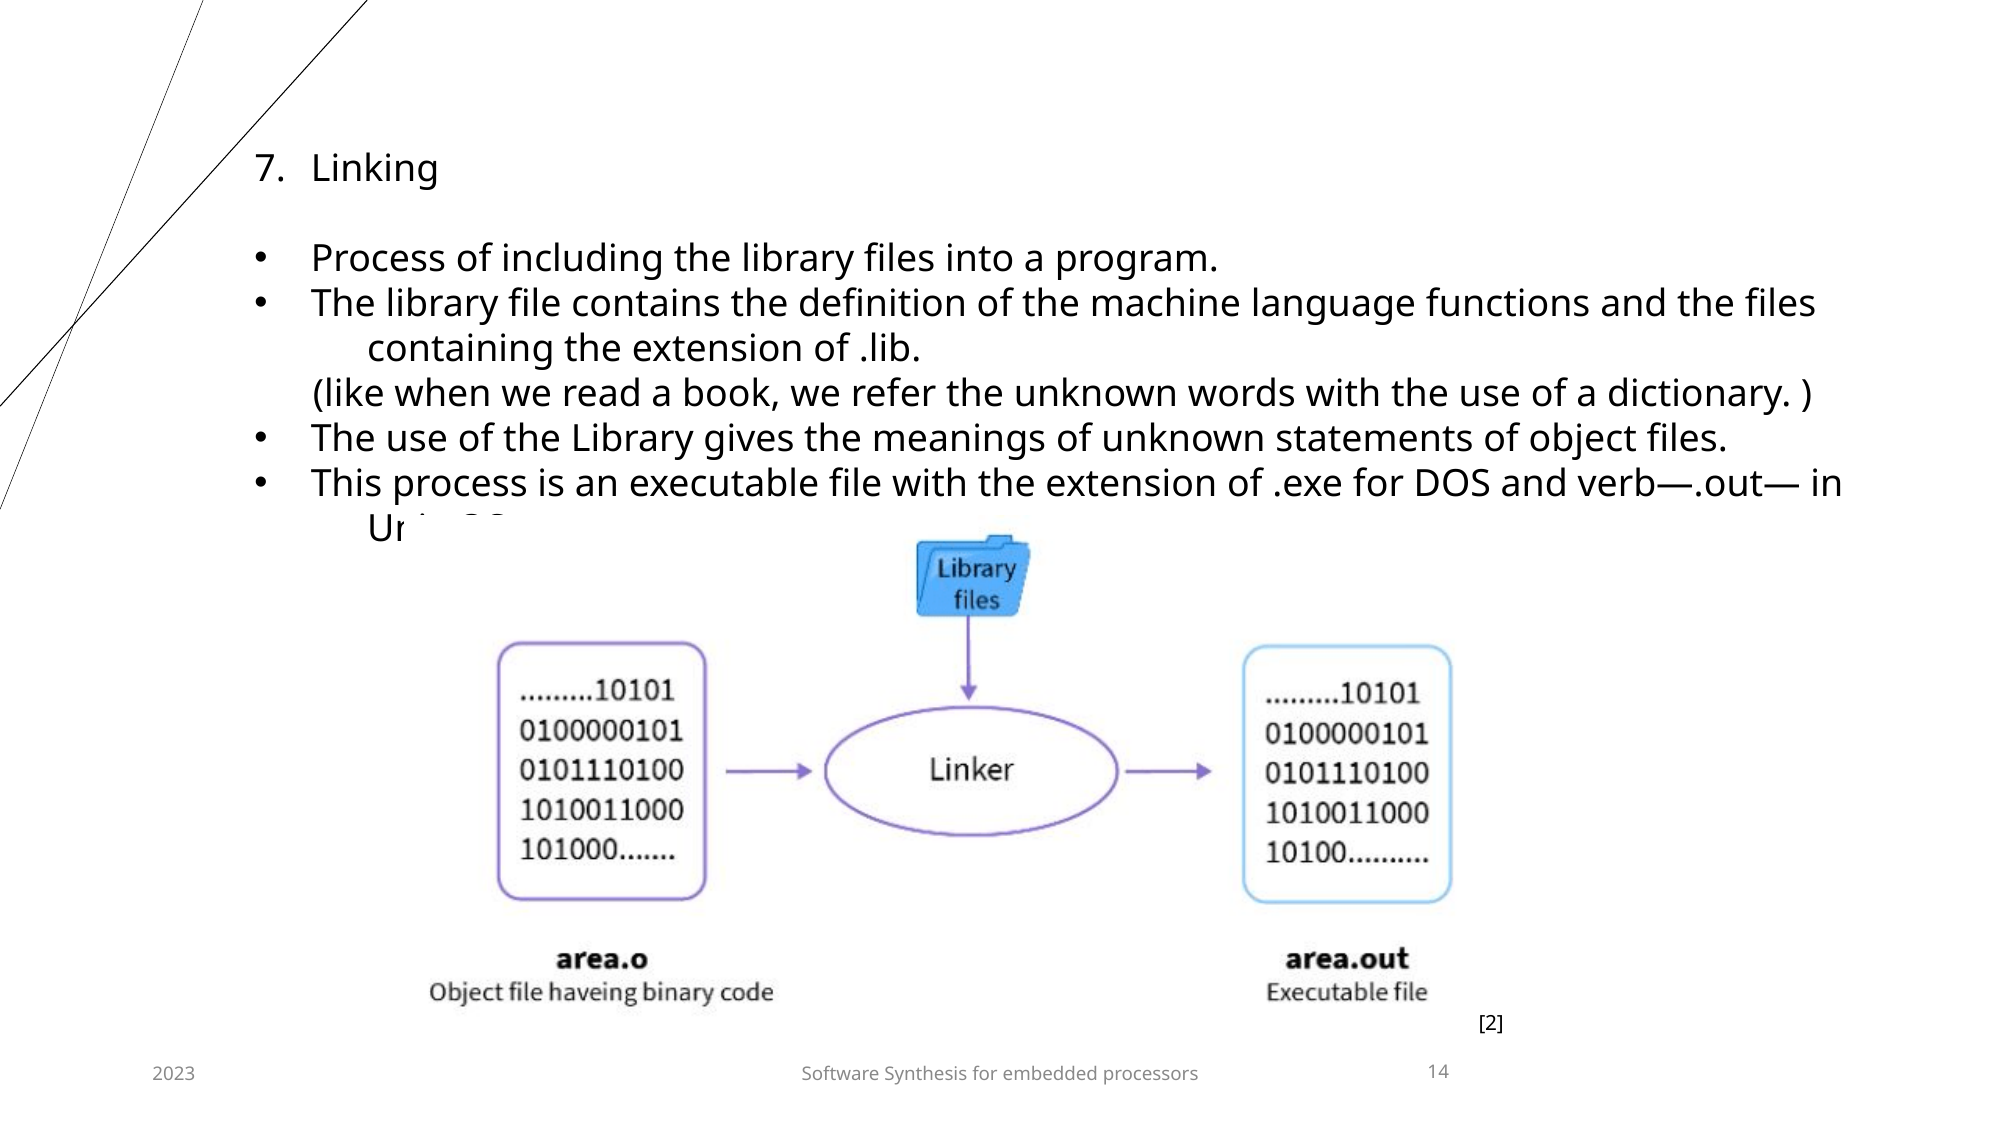

Linking
Process of including the library files into a program.
The library file contains the definition of the machine language functions and the files containing the extension of .lib.
 (like when we read a book, we refer the unknown words with the use of a dictionary. )
The use of the Library gives the meanings of unknown statements of object files.
This process is an executable file with the extension of .exe for DOS and verb—.out— in Unix OS.
[2]
2023
Software Synthesis for embedded processors